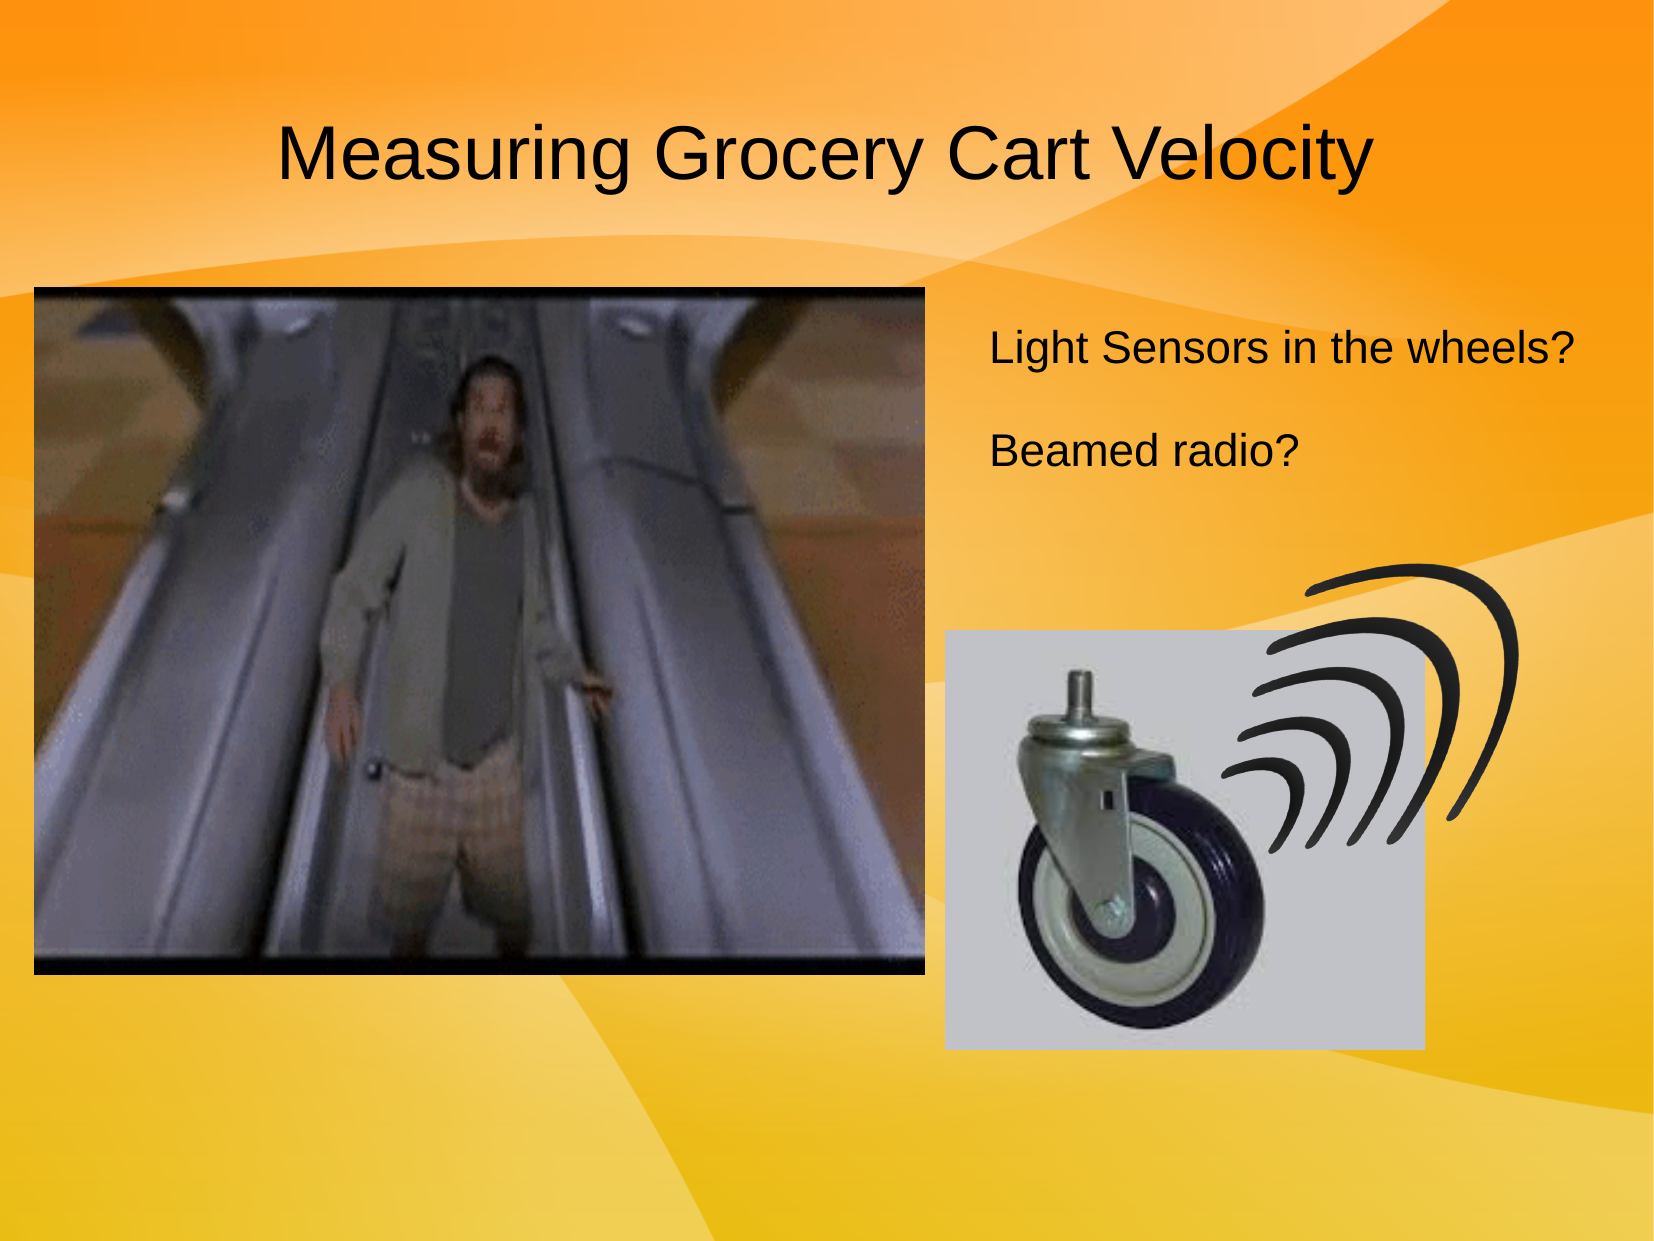

# Measuring Grocery Cart Velocity
Light Sensors in the wheels?
Beamed radio?